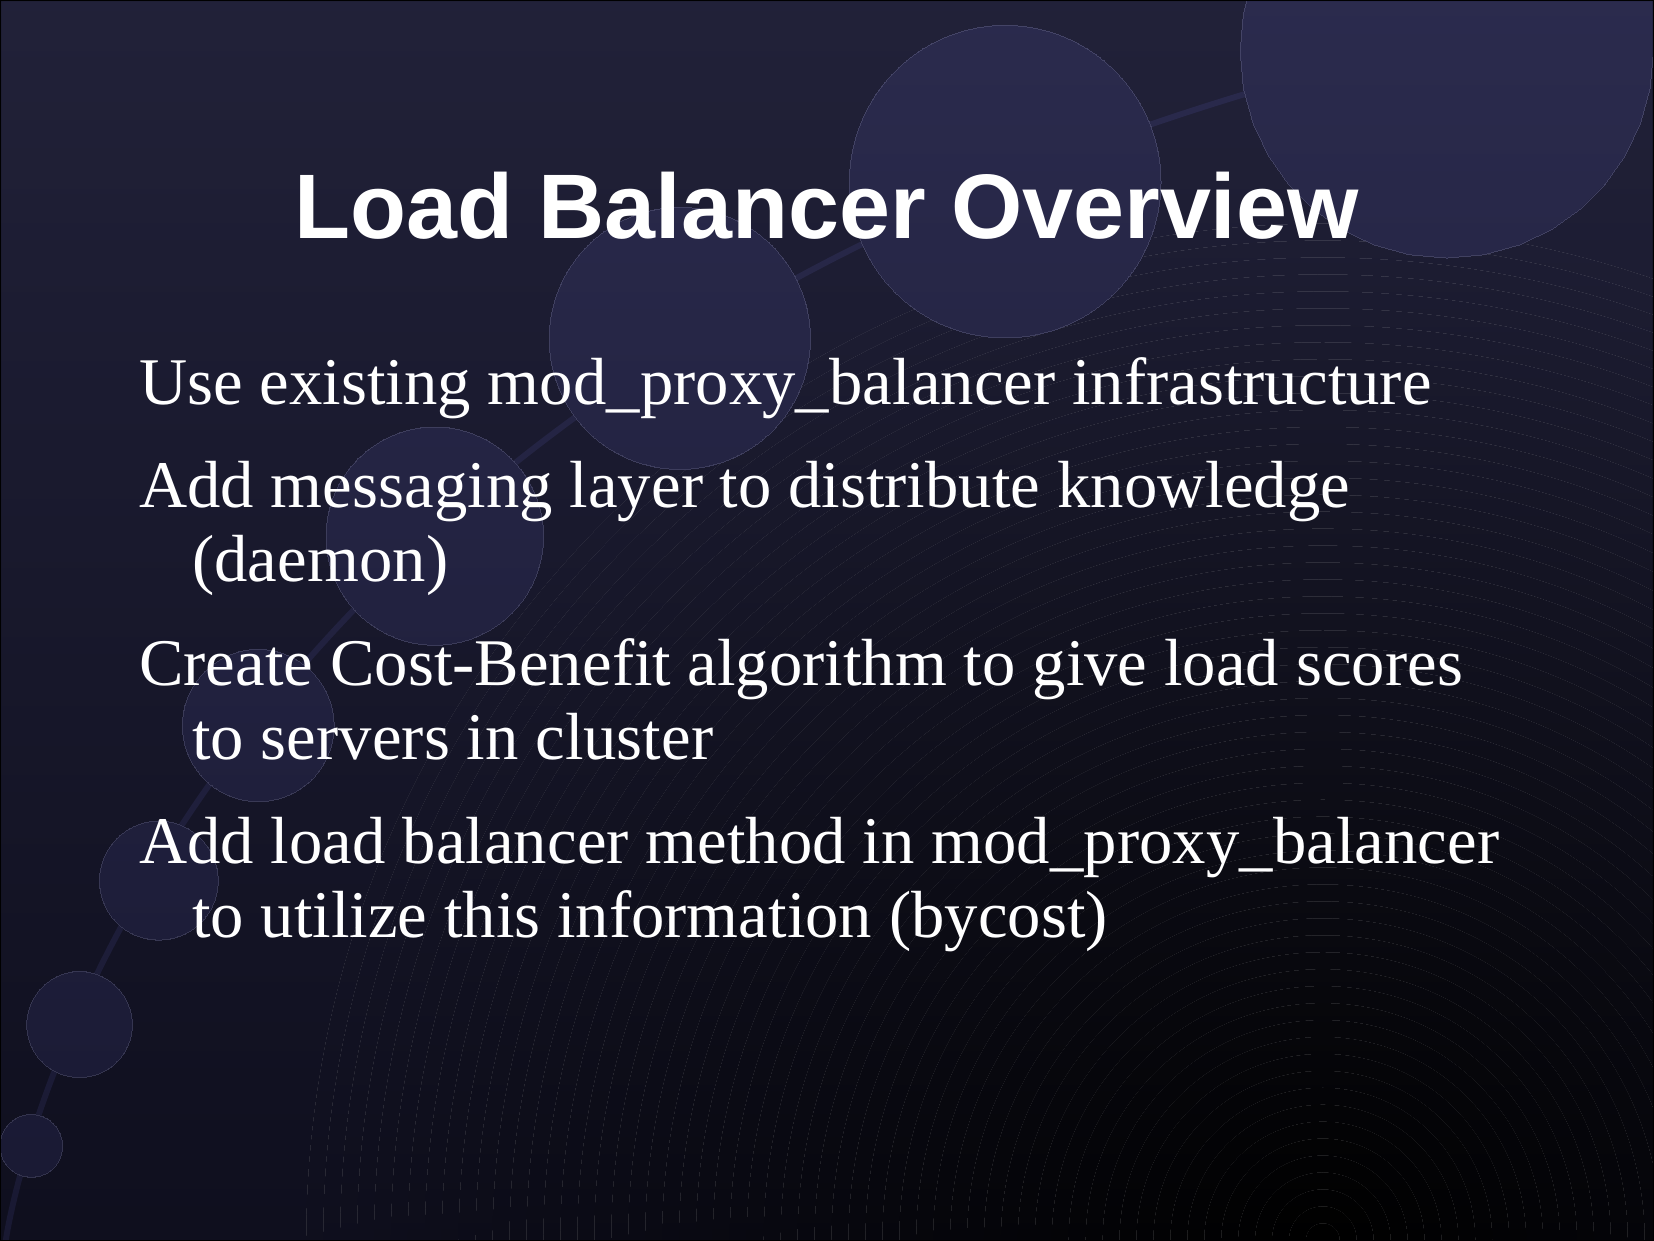

# Load Balancer Overview
Use existing mod_proxy_balancer infrastructure
Add messaging layer to distribute knowledge (daemon)
Create Cost-Benefit algorithm to give load scores to servers in cluster
Add load balancer method in mod_proxy_balancer to utilize this information (bycost)